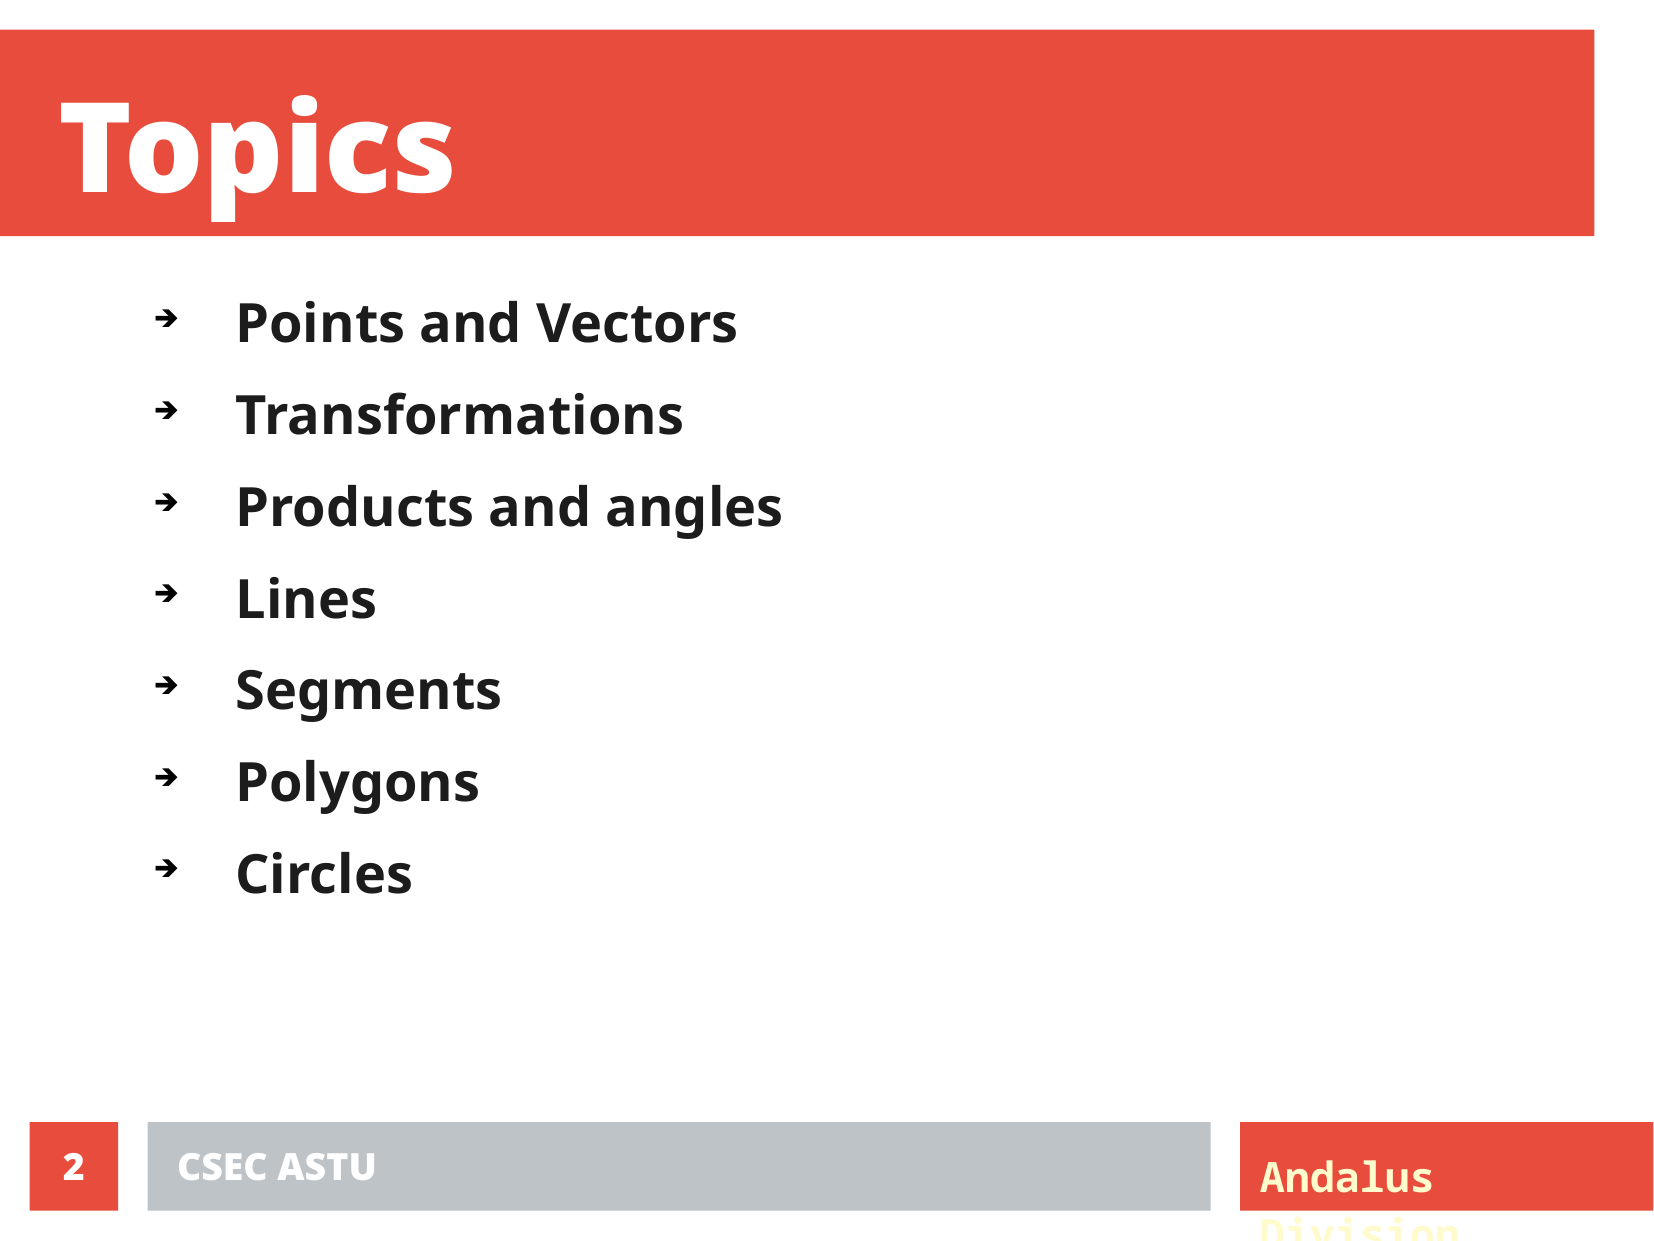

# Topics
 Points and Vectors
 Transformations
 Products and angles
 Lines
 Segments
 Polygons
 Circles
2
CSEC ASTU
Andalus Division